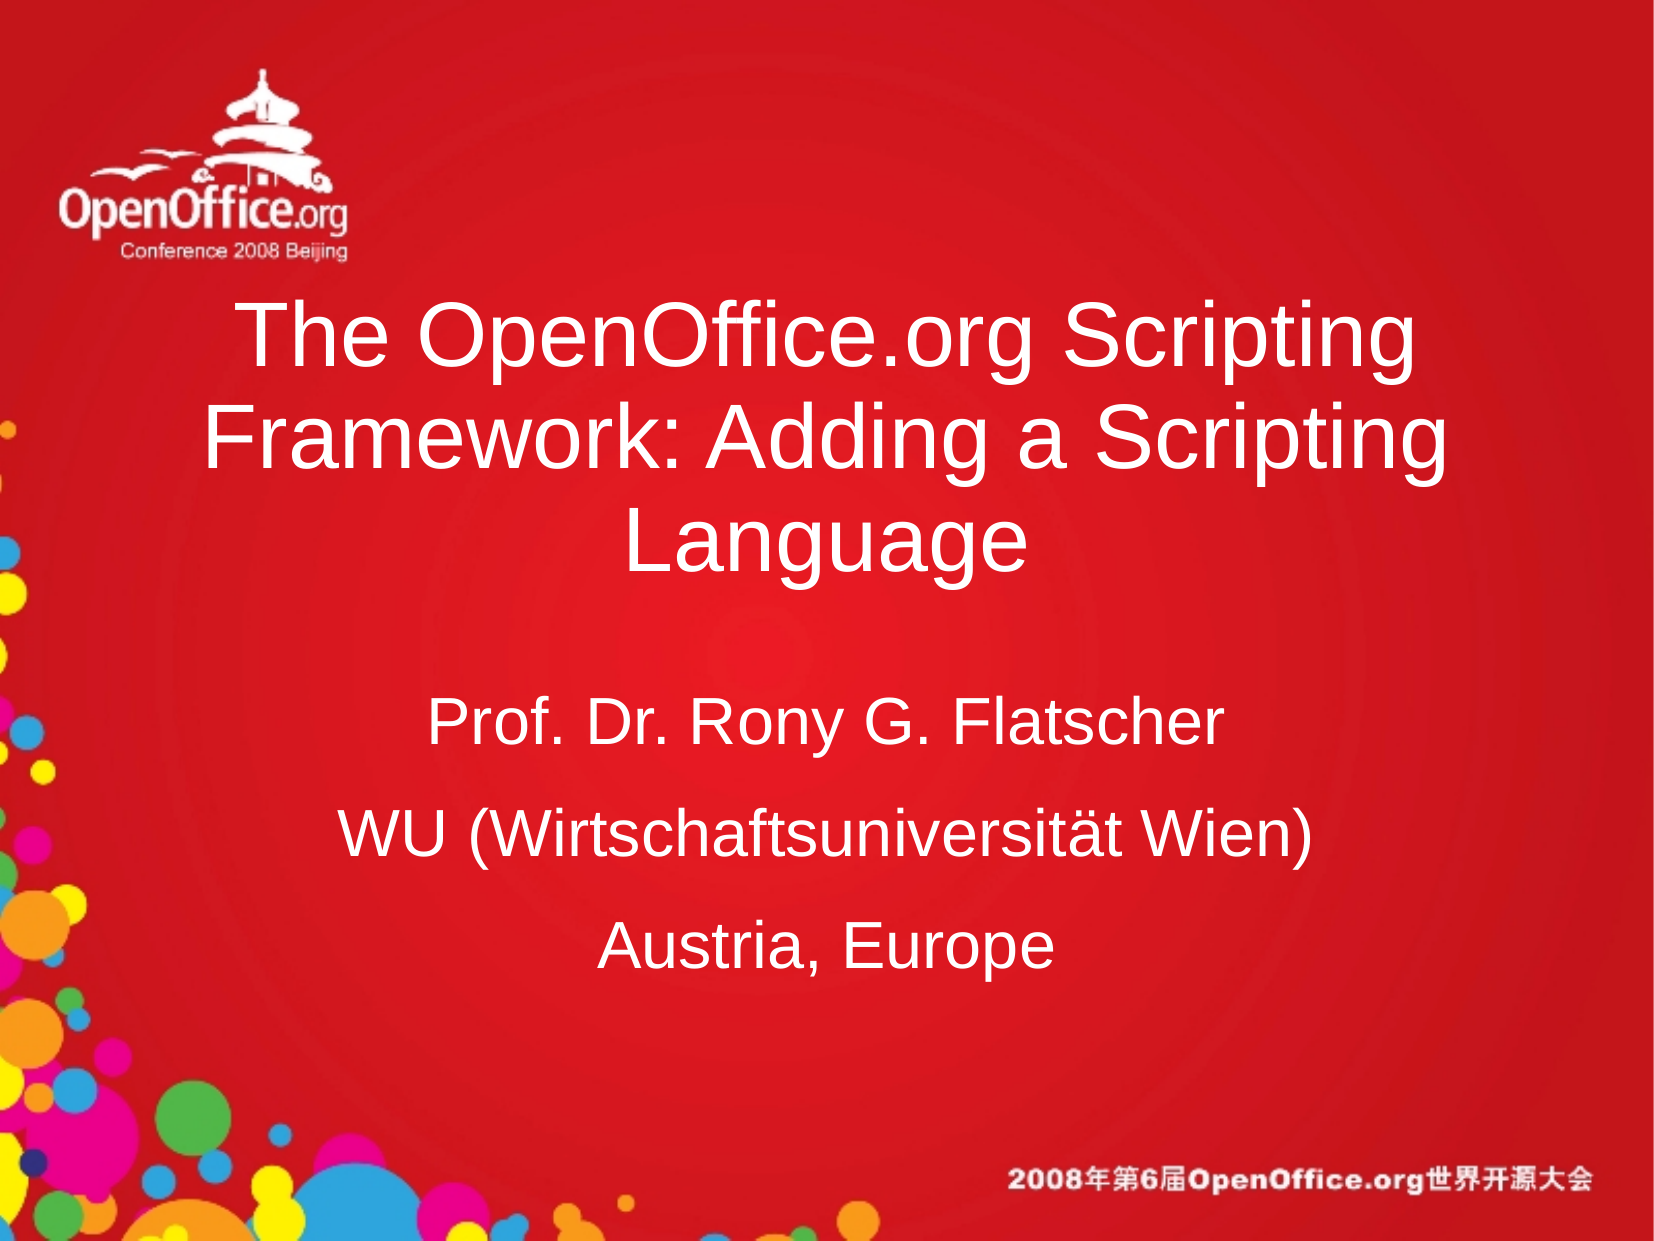

# The OpenOffice.org Scripting Framework: Adding a Scripting Language
Prof. Dr. Rony G. Flatscher
WU (Wirtschaftsuniversität Wien)
Austria, Europe
2